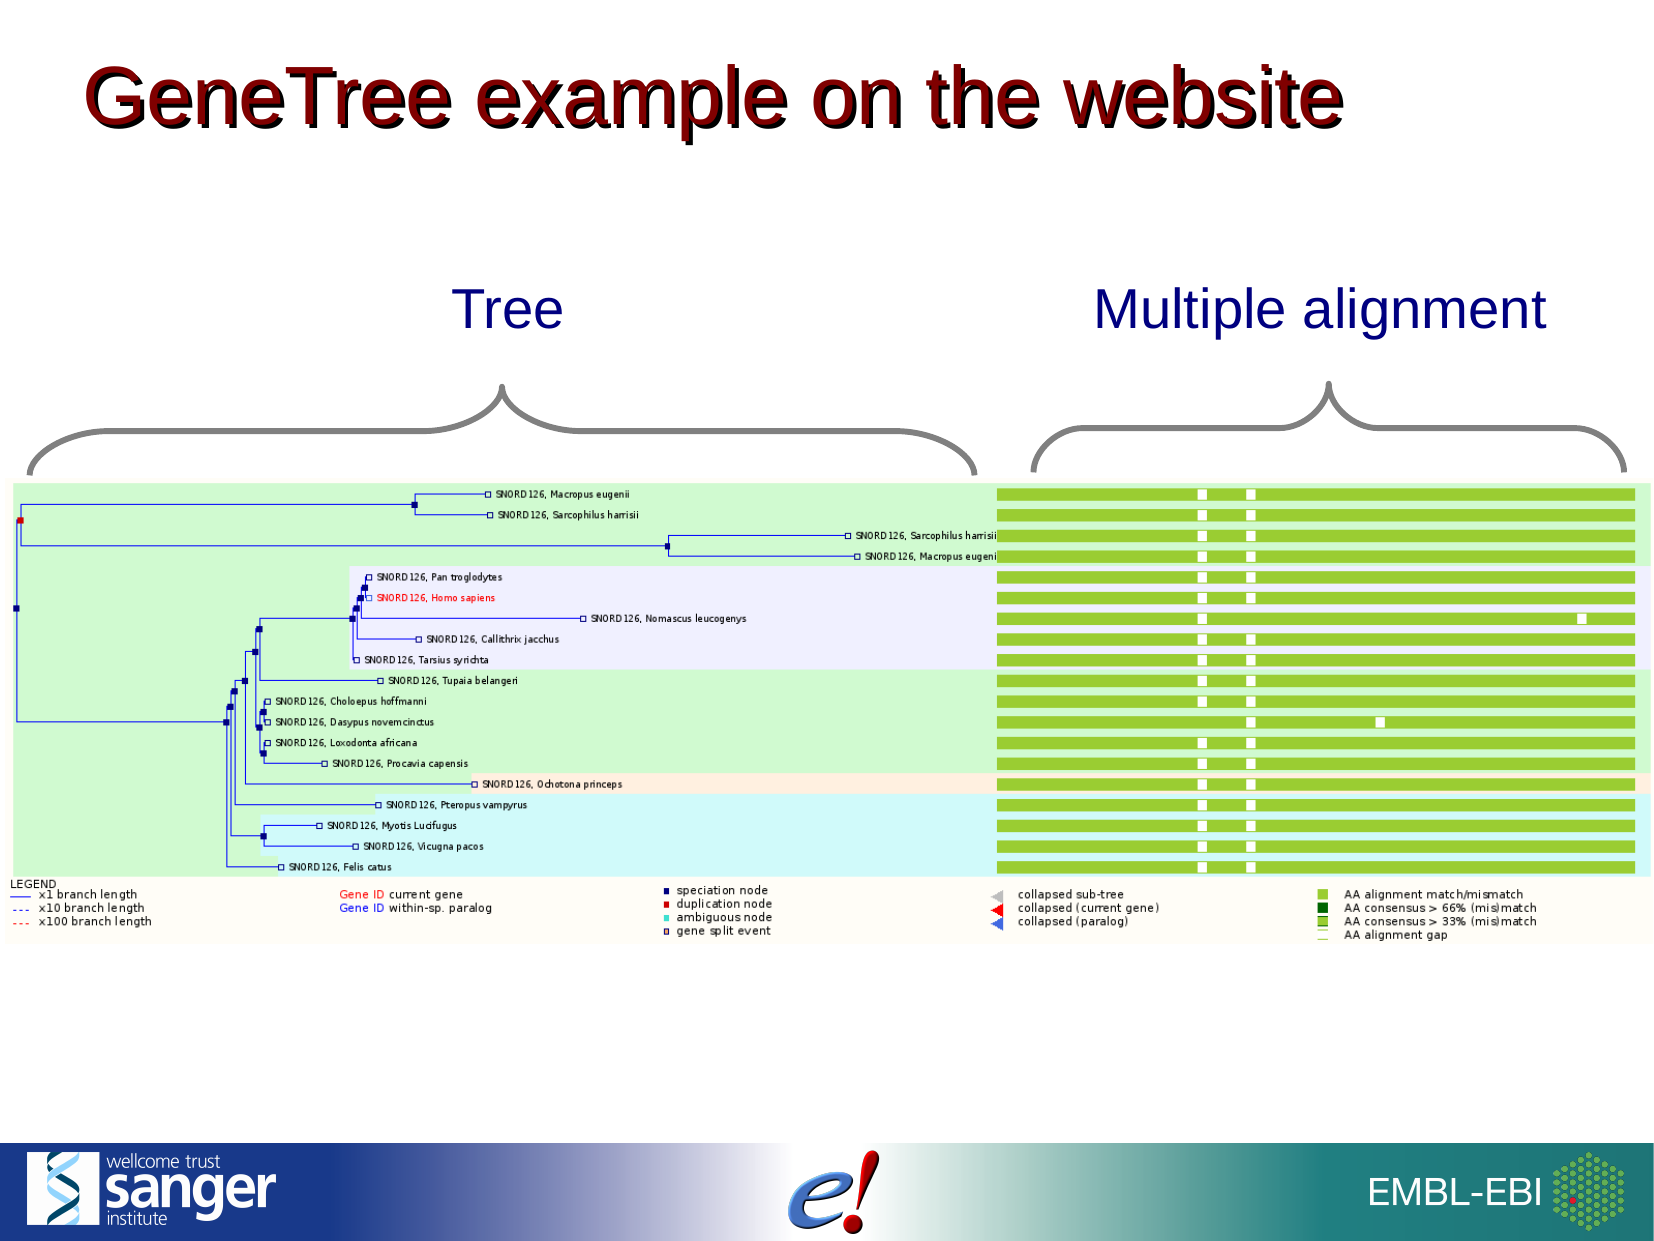

# GeneTree example on the website
Tree
Multiple alignment